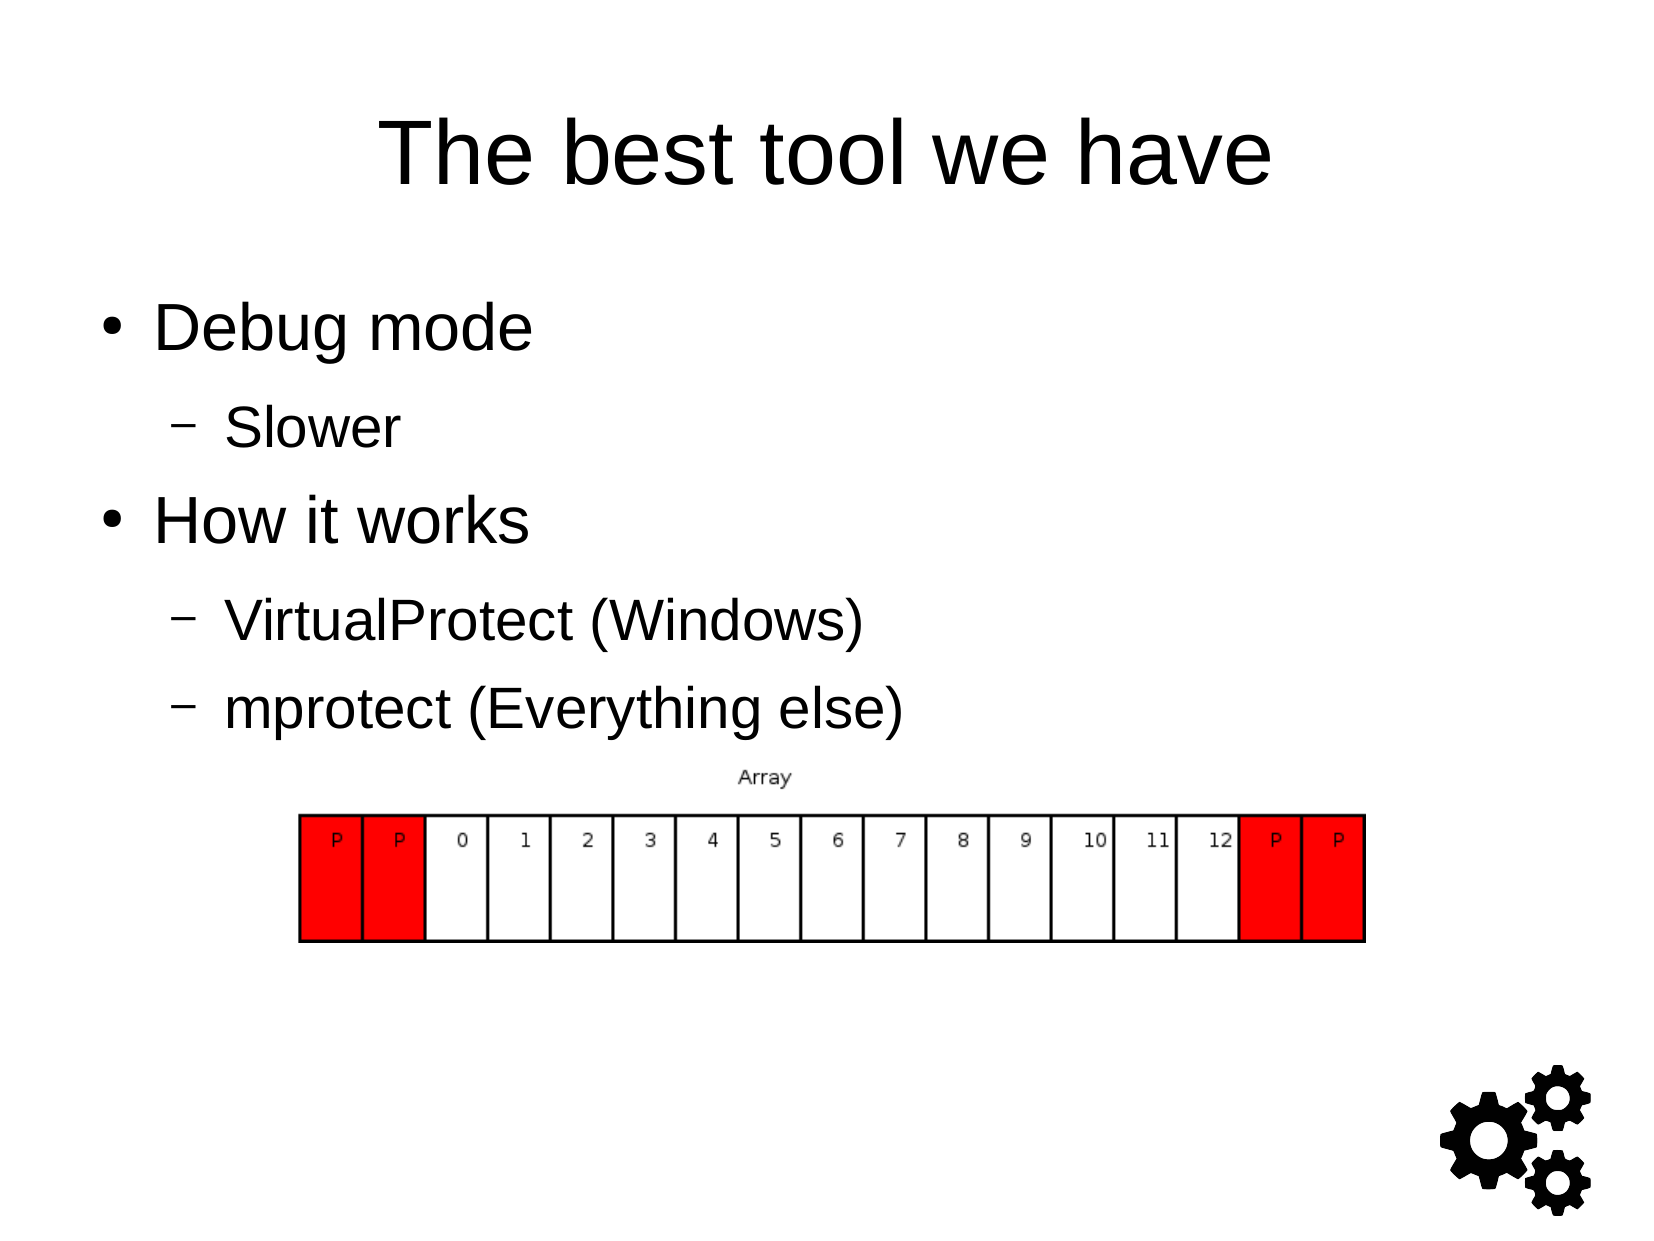

# The best tool we have
Debug mode
Slower
How it works
VirtualProtect (Windows)
mprotect (Everything else)